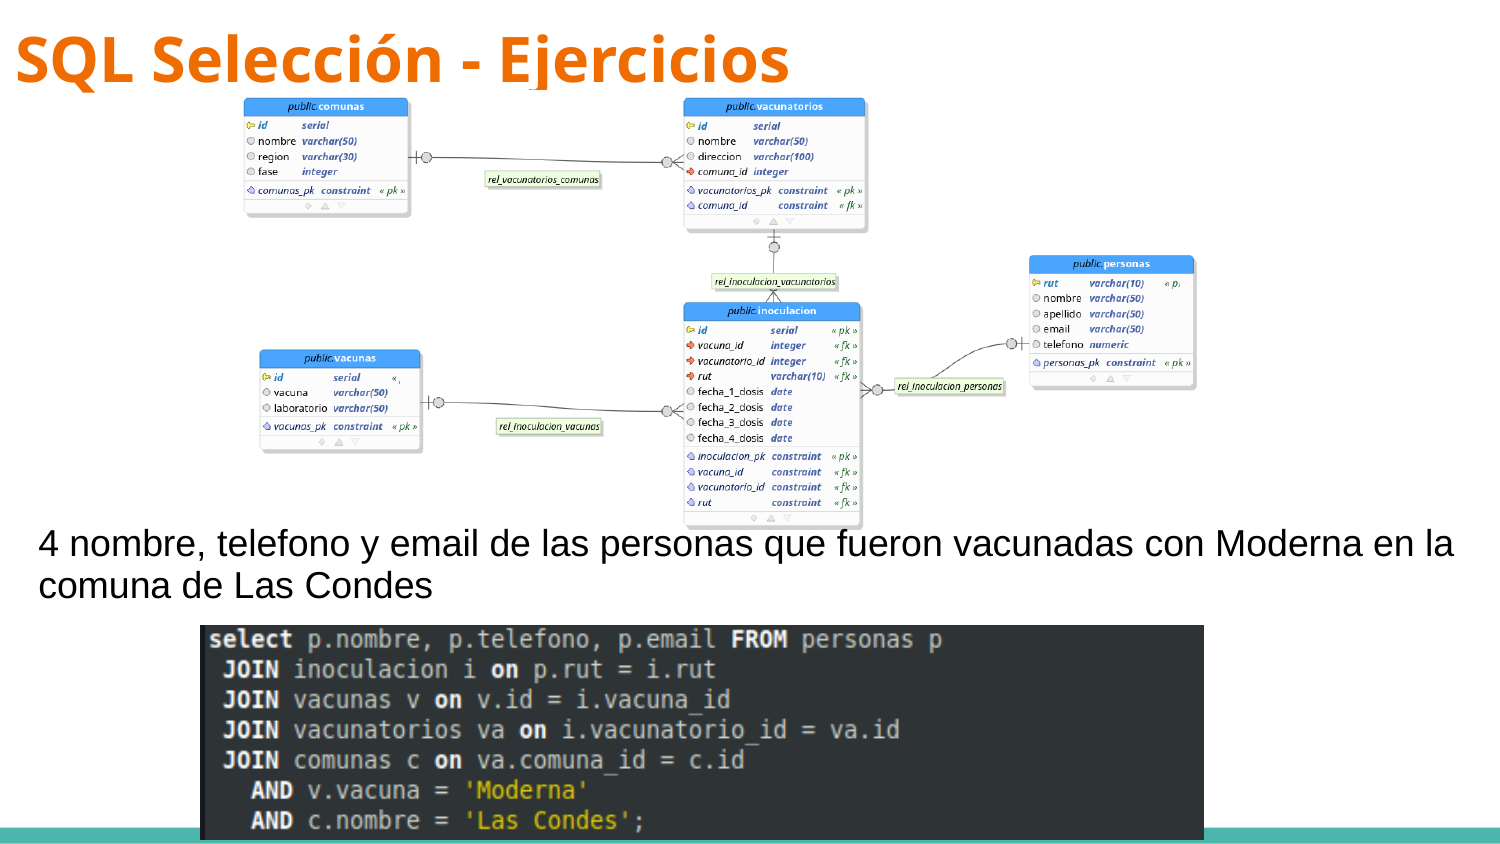

# SQL Selección - Ejercicios
4 nombre, telefono y email de las personas que fueron vacunadas con Moderna en la comuna de Las Condes